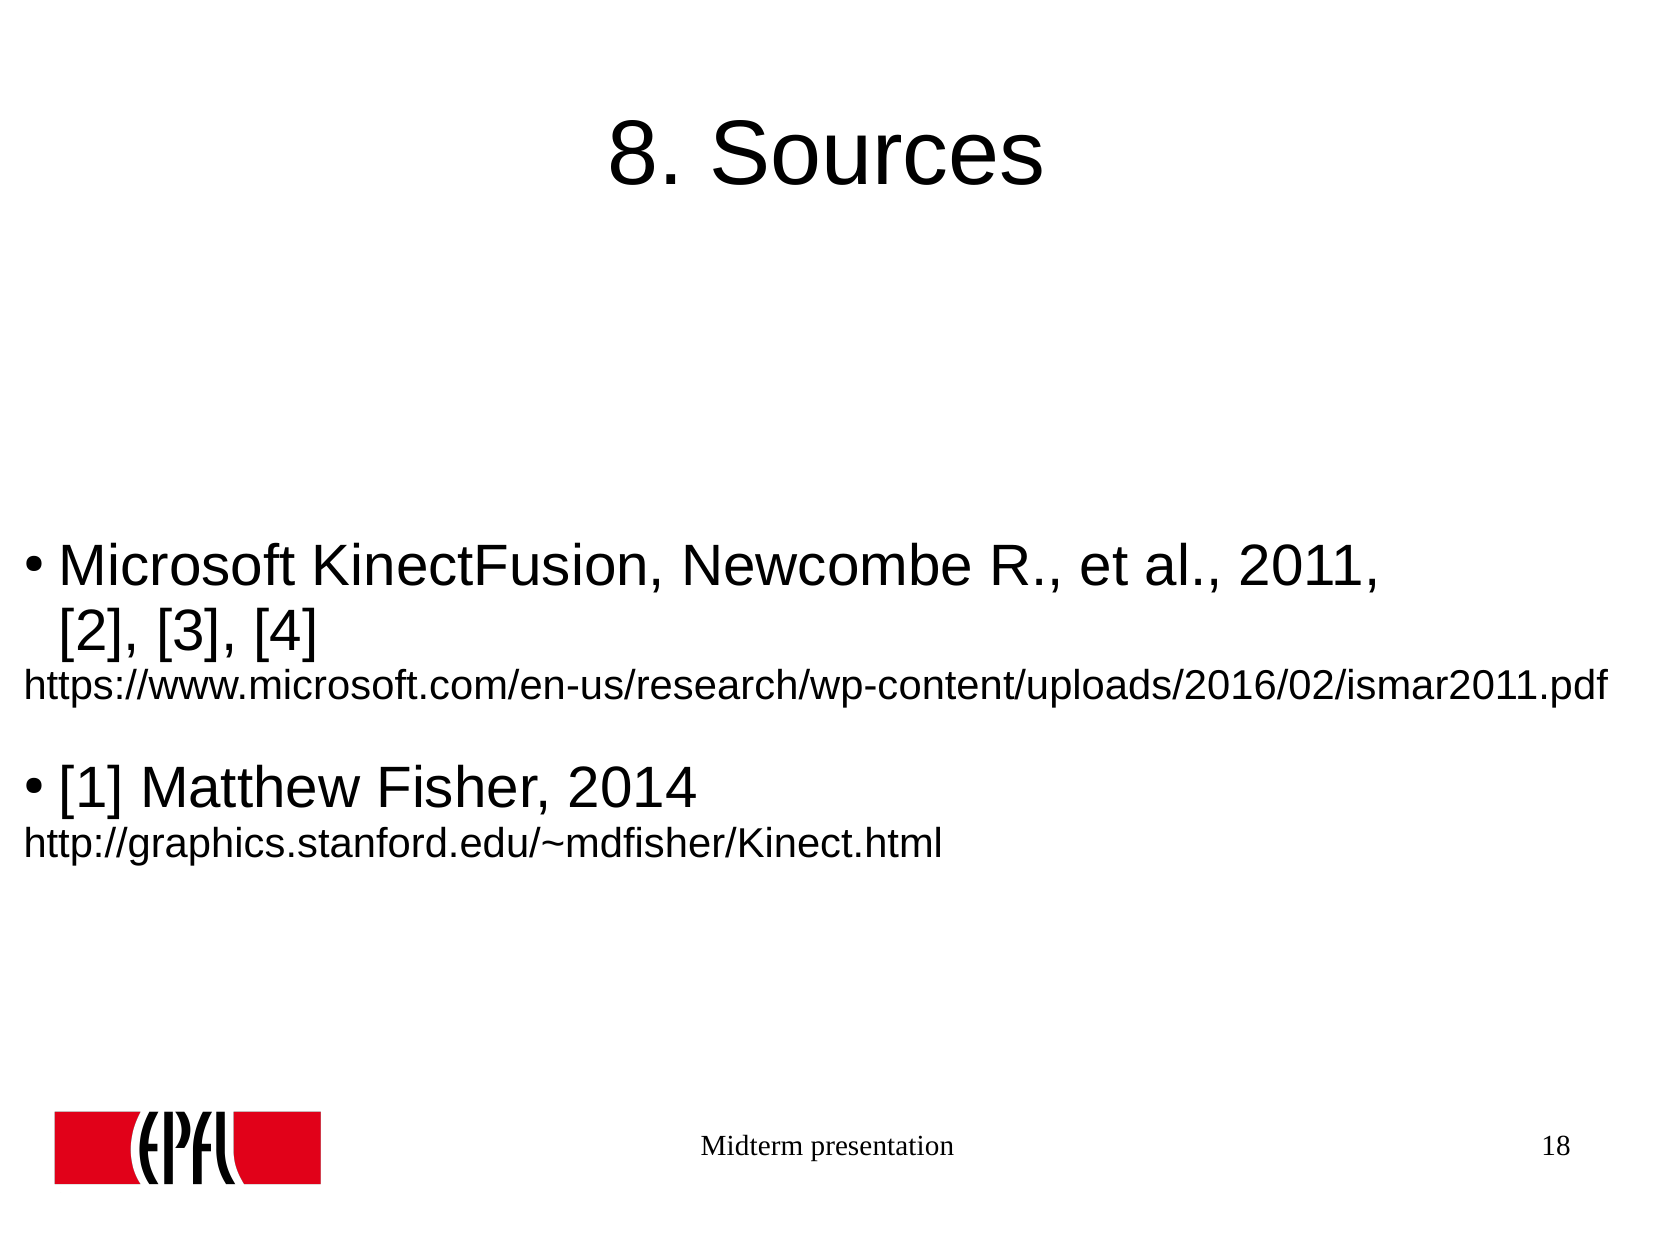

# 8. Sources
Microsoft KinectFusion, Newcombe R., et al., 2011,
[2], [3], [4]
https://www.microsoft.com/en-us/research/wp-content/uploads/2016/02/ismar2011.pdf
[1] Matthew Fisher, 2014
http://graphics.stanford.edu/~mdfisher/Kinect.html
Midterm presentation
18